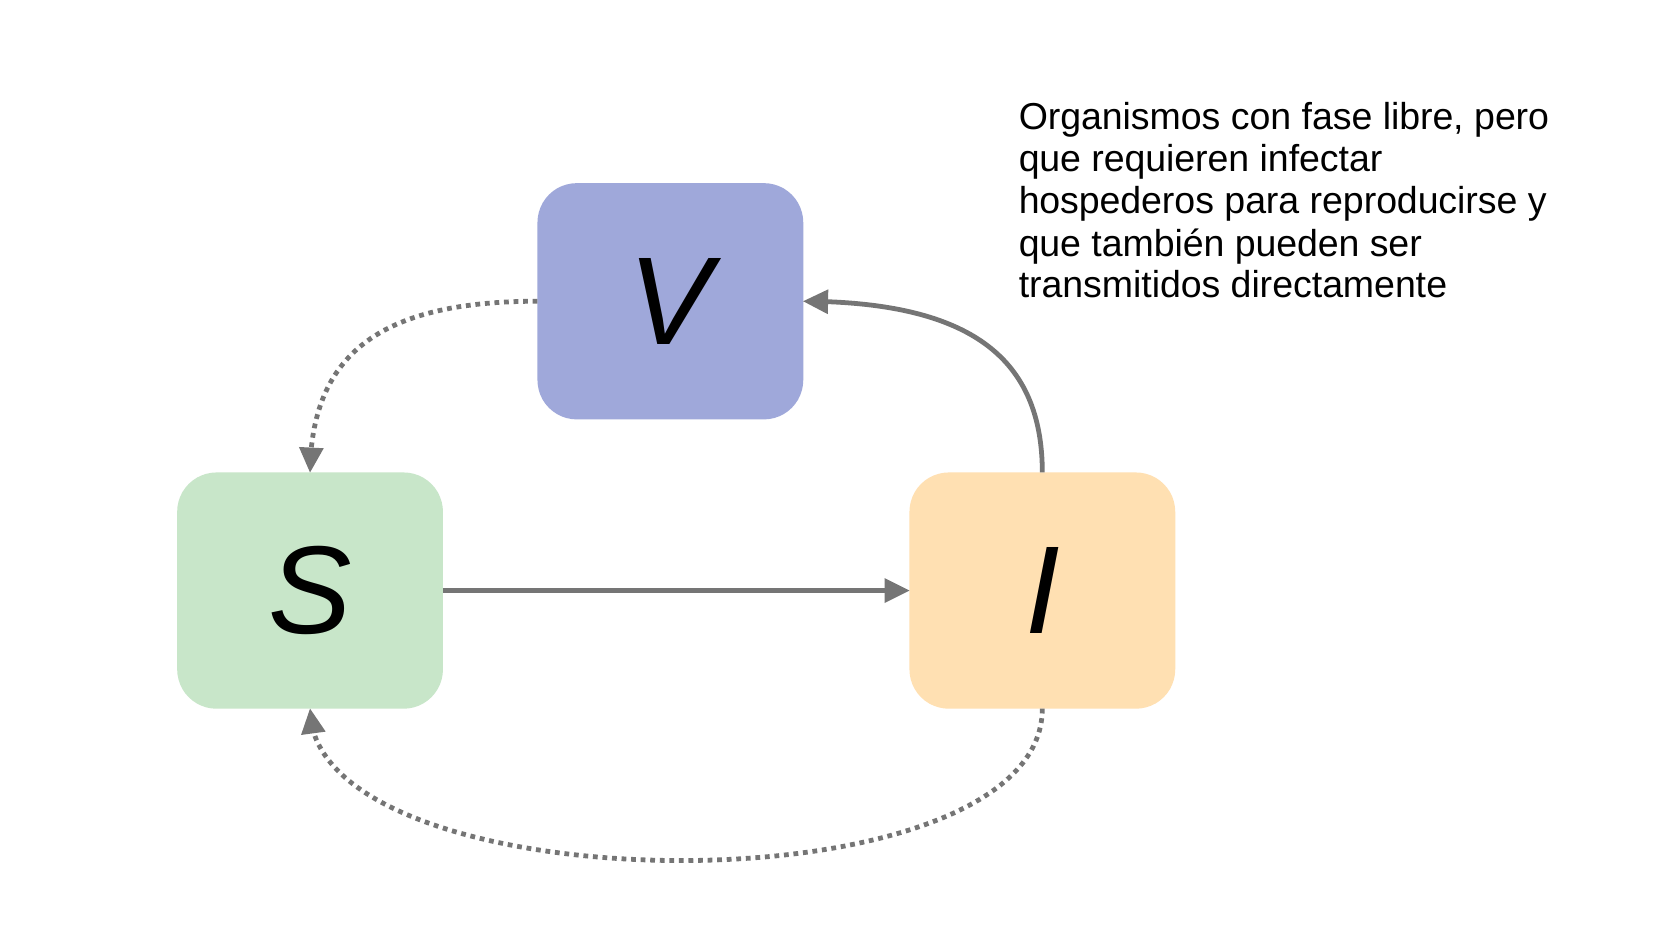

Organismos con fase libre, pero que requieren infectar hospederos para reproducirse y que también pueden ser transmitidos directamente
V
S
I